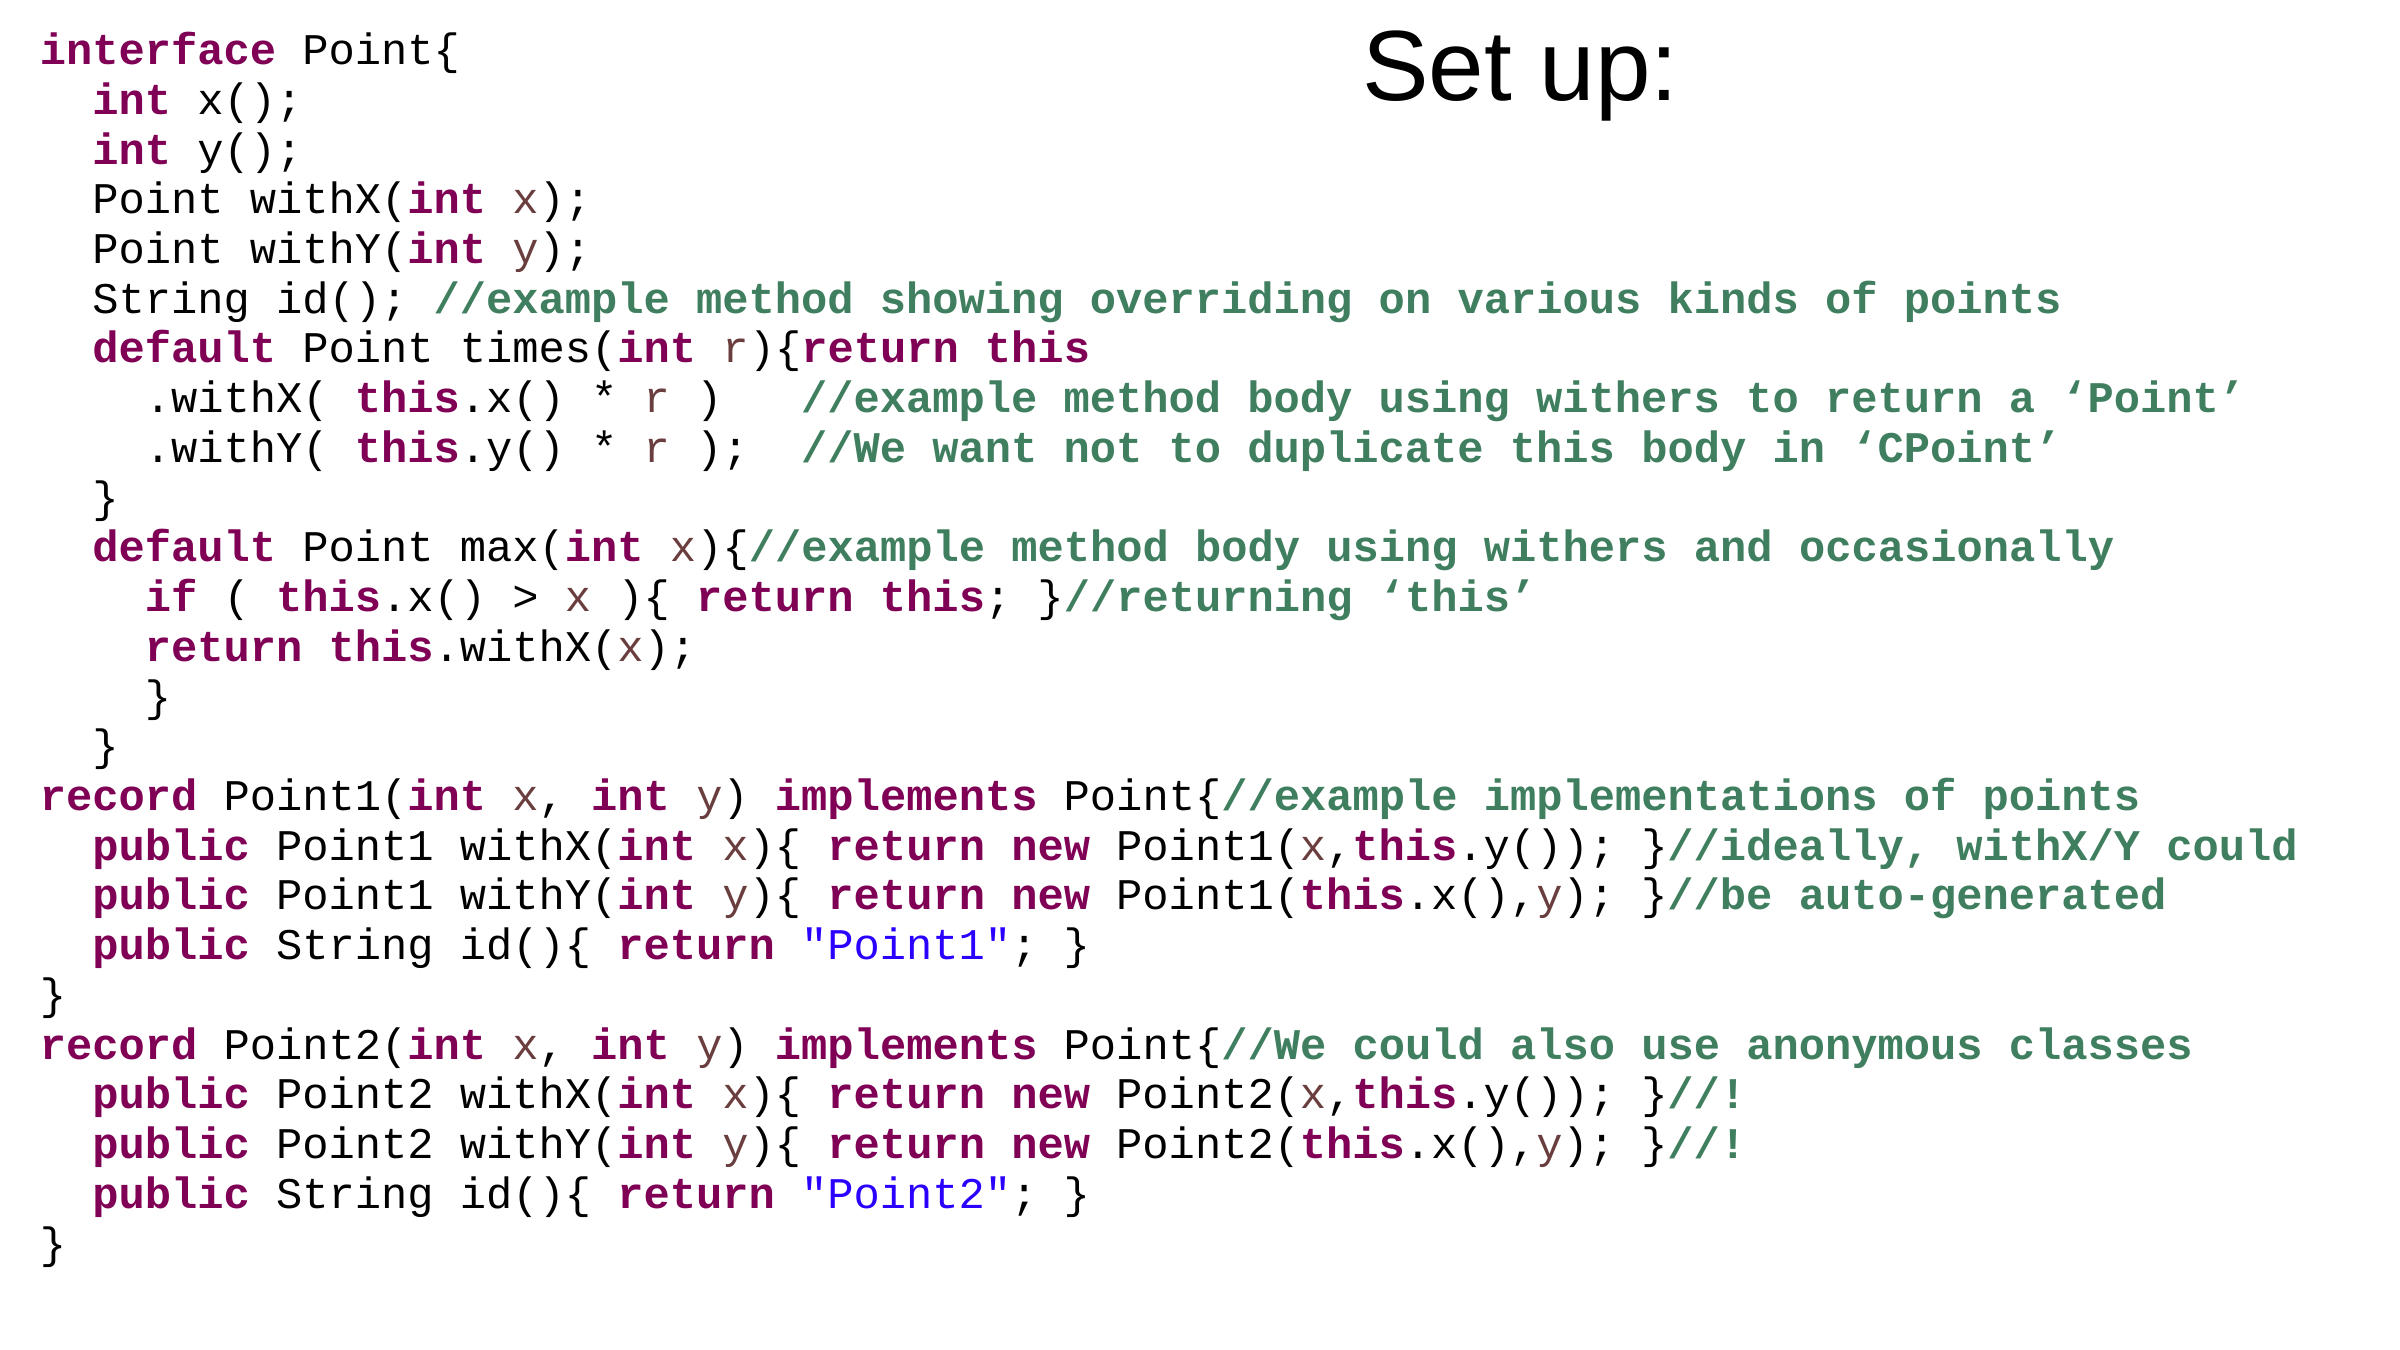

# Set up:
interface Point{
 int x();
 int y();
 Point withX(int x);
 Point withY(int y);
 String id(); //example method showing overriding on various kinds of points
 default Point times(int r){return this
 .withX( this.x() * r ) //example method body using withers to return a ‘Point’
 .withY( this.y() * r ); //We want not to duplicate this body in ‘CPoint’
 }
 default Point max(int x){//example method body using withers and occasionally
 if ( this.x() > x ){ return this; }//returning ‘this’
 return this.withX(x);
 }
 }
record Point1(int x, int y) implements Point{//example implementations of points
 public Point1 withX(int x){ return new Point1(x,this.y()); }//ideally, withX/Y could
 public Point1 withY(int y){ return new Point1(this.x(),y); }//be auto-generated
 public String id(){ return "Point1"; }
}
record Point2(int x, int y) implements Point{//We could also use anonymous classes
 public Point2 withX(int x){ return new Point2(x,this.y()); }//!
 public Point2 withY(int y){ return new Point2(this.x(),y); }//!
 public String id(){ return "Point2"; }
}